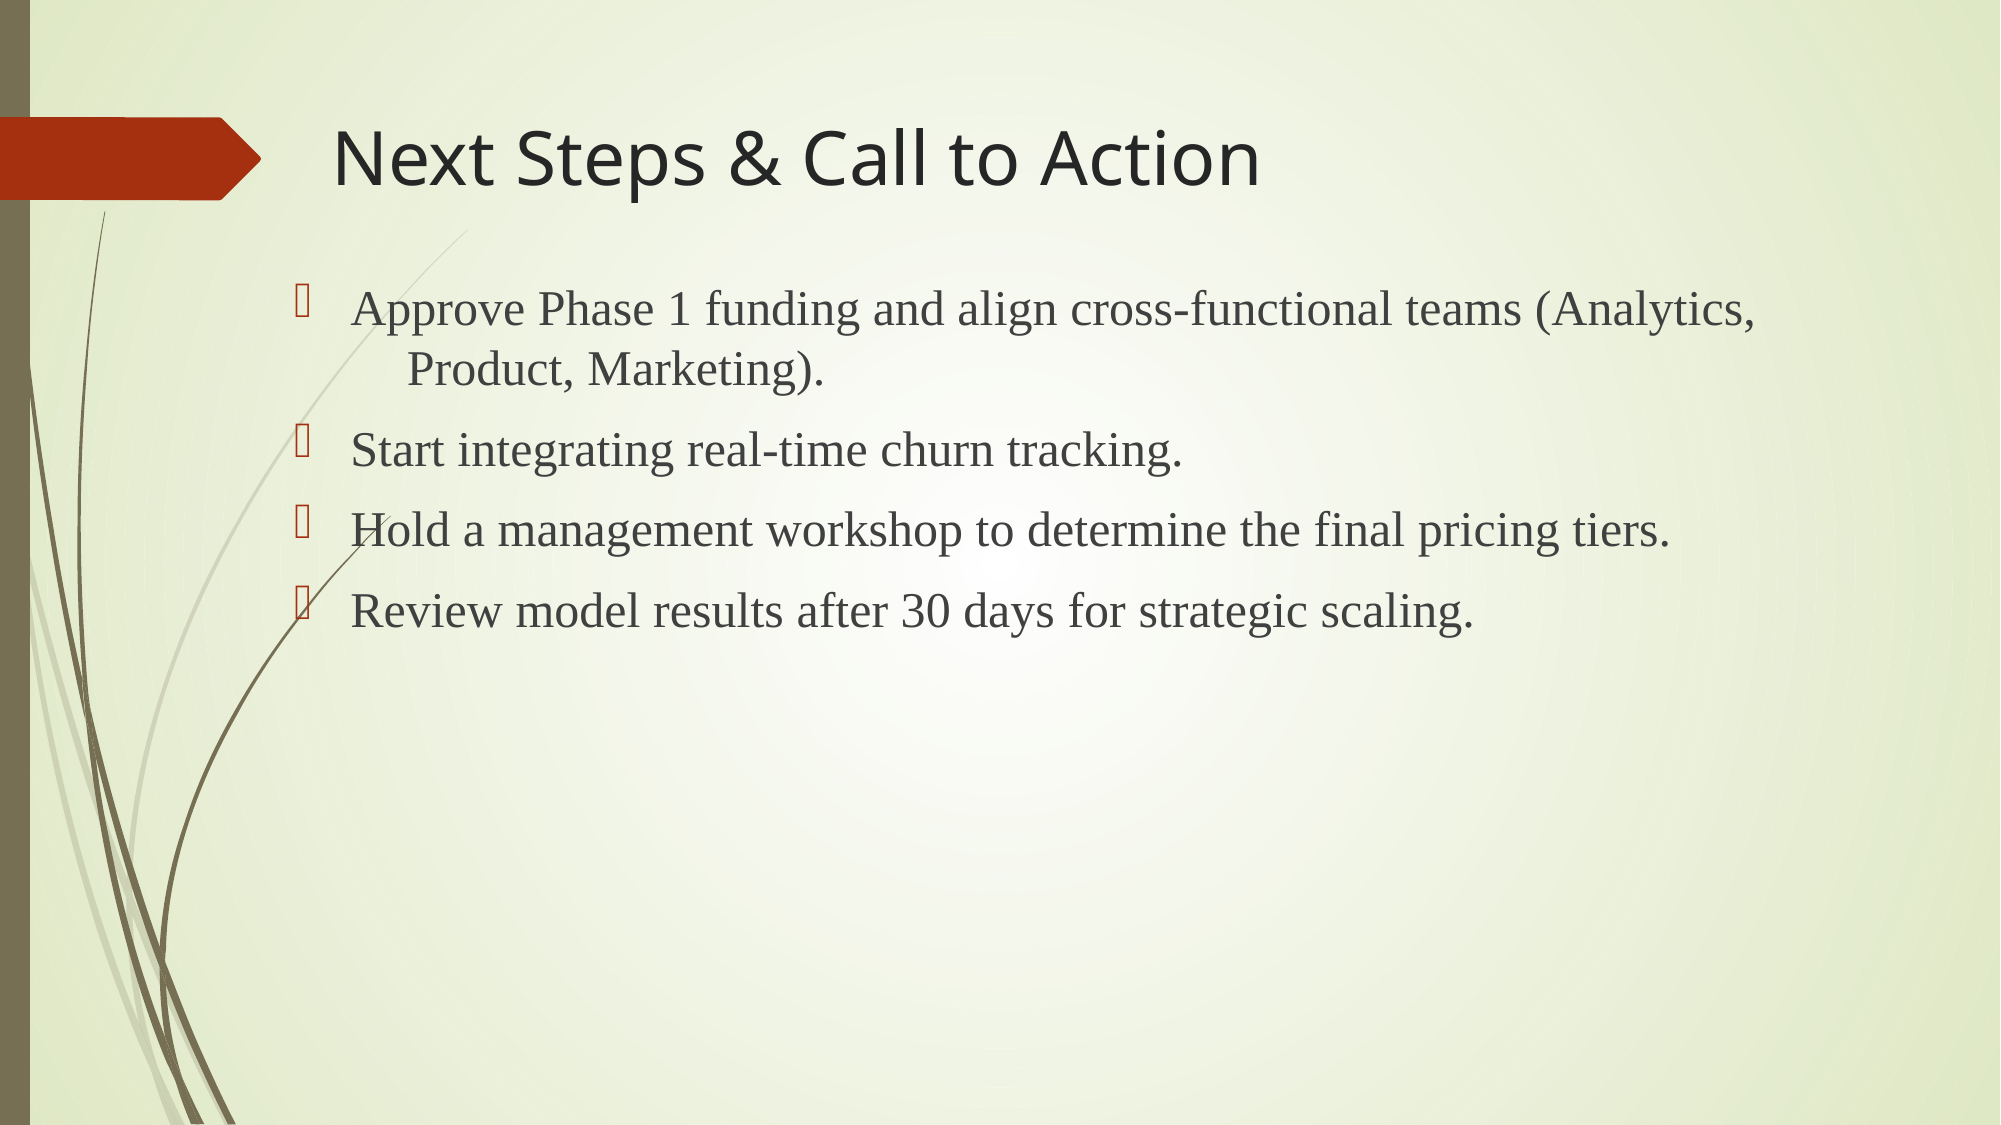

# Next Steps & Call to Action
Approve Phase 1 funding and align cross-functional teams (Analytics, Product, Marketing).
Start integrating real-time churn tracking.
Hold a management workshop to determine the final pricing tiers.
Review model results after 30 days for strategic scaling.